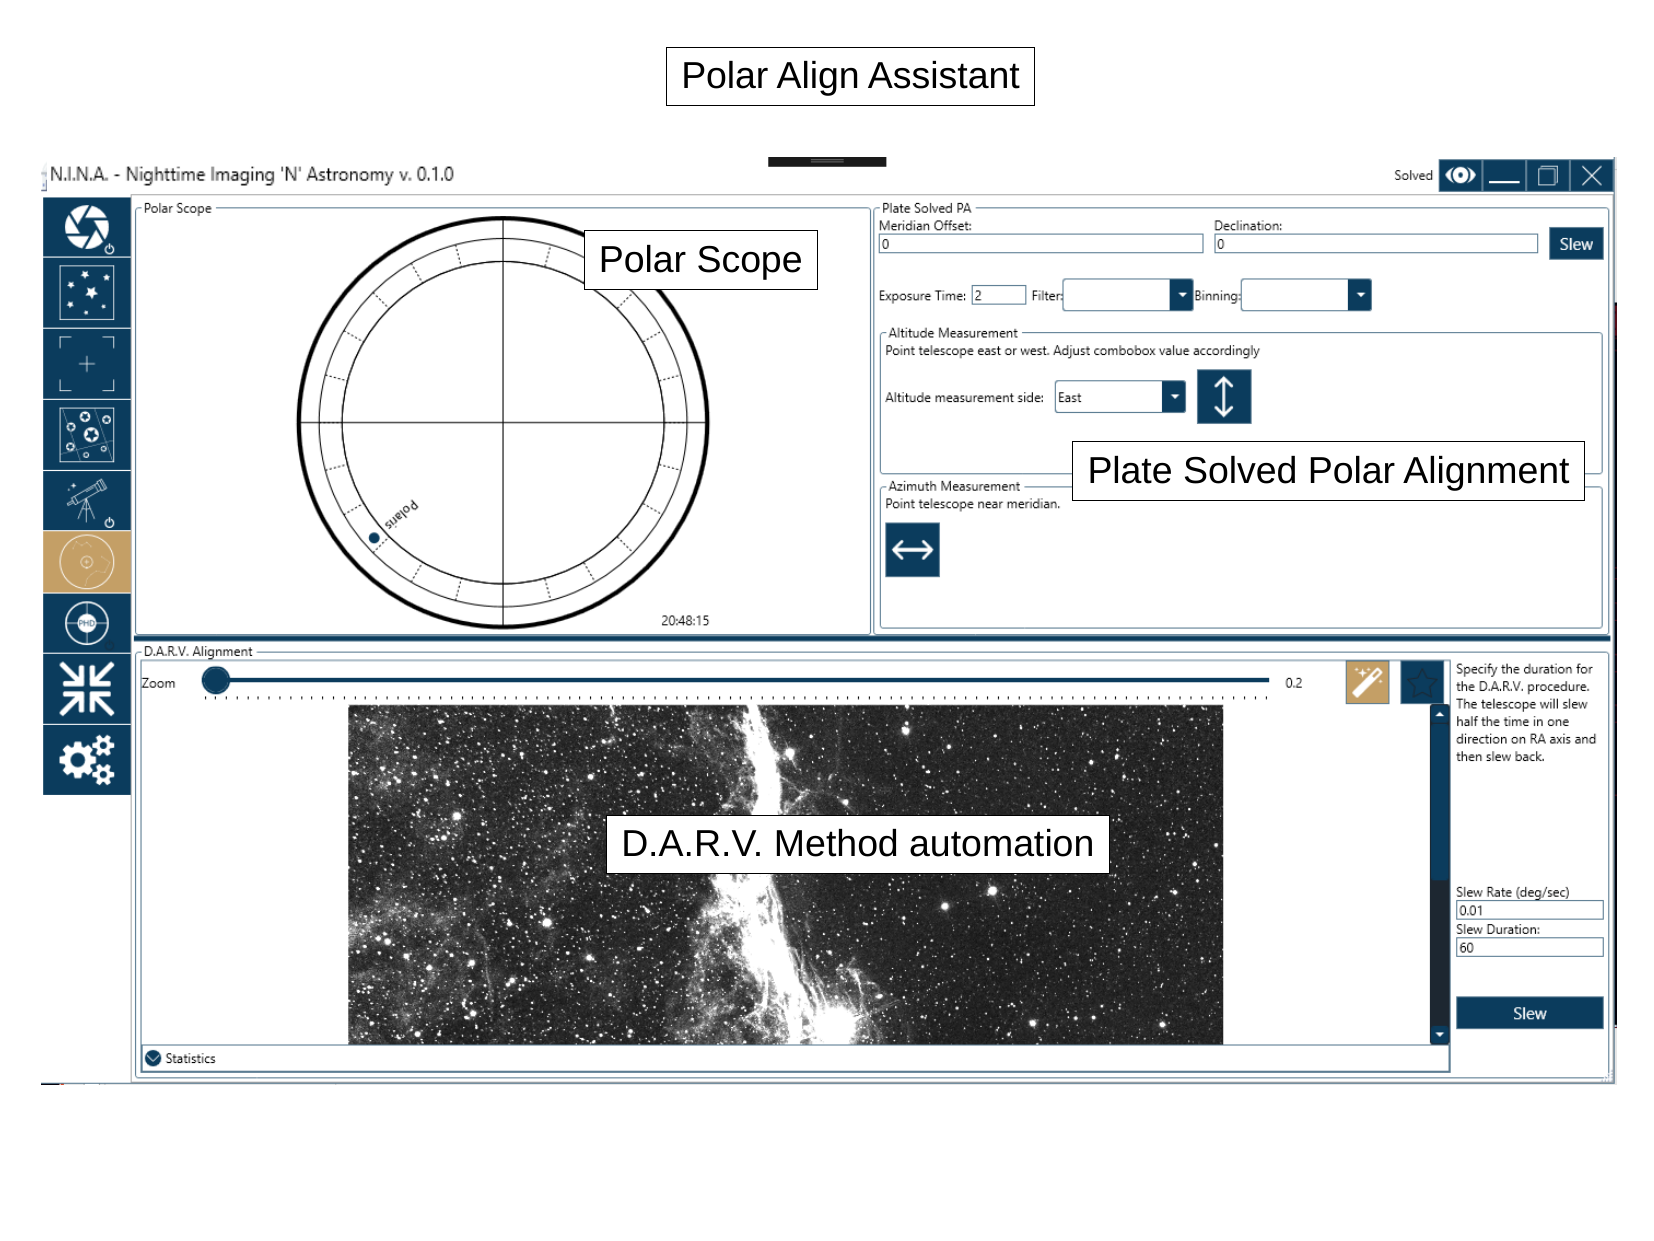

Polar Align Assistant
Polar Scope
Plate Solved Polar Alignment
D.A.R.V. Method automation